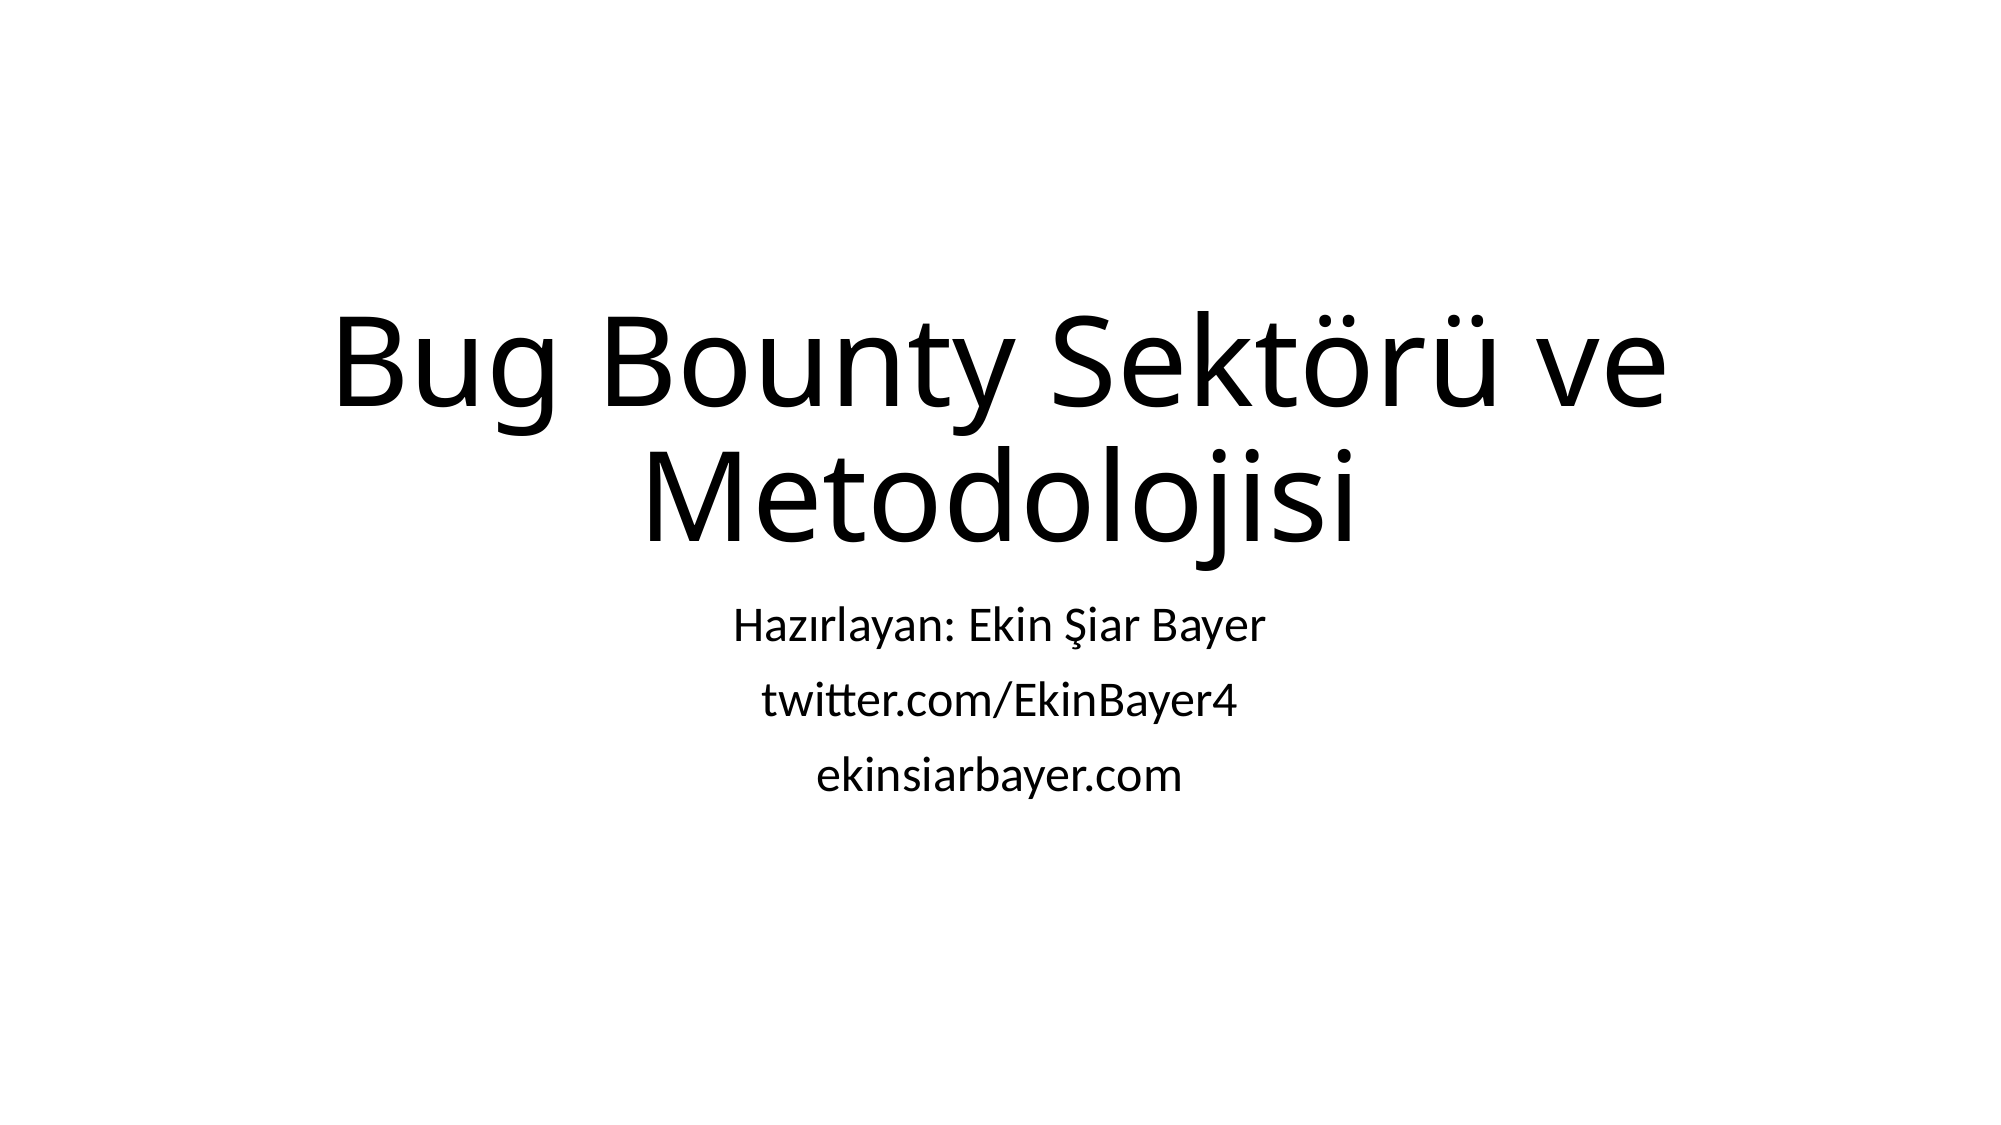

# Bug Bounty Sektörü ve Metodolojisi
Hazırlayan: Ekin Şiar Bayer
twitter.com/EkinBayer4
ekinsiarbayer.com